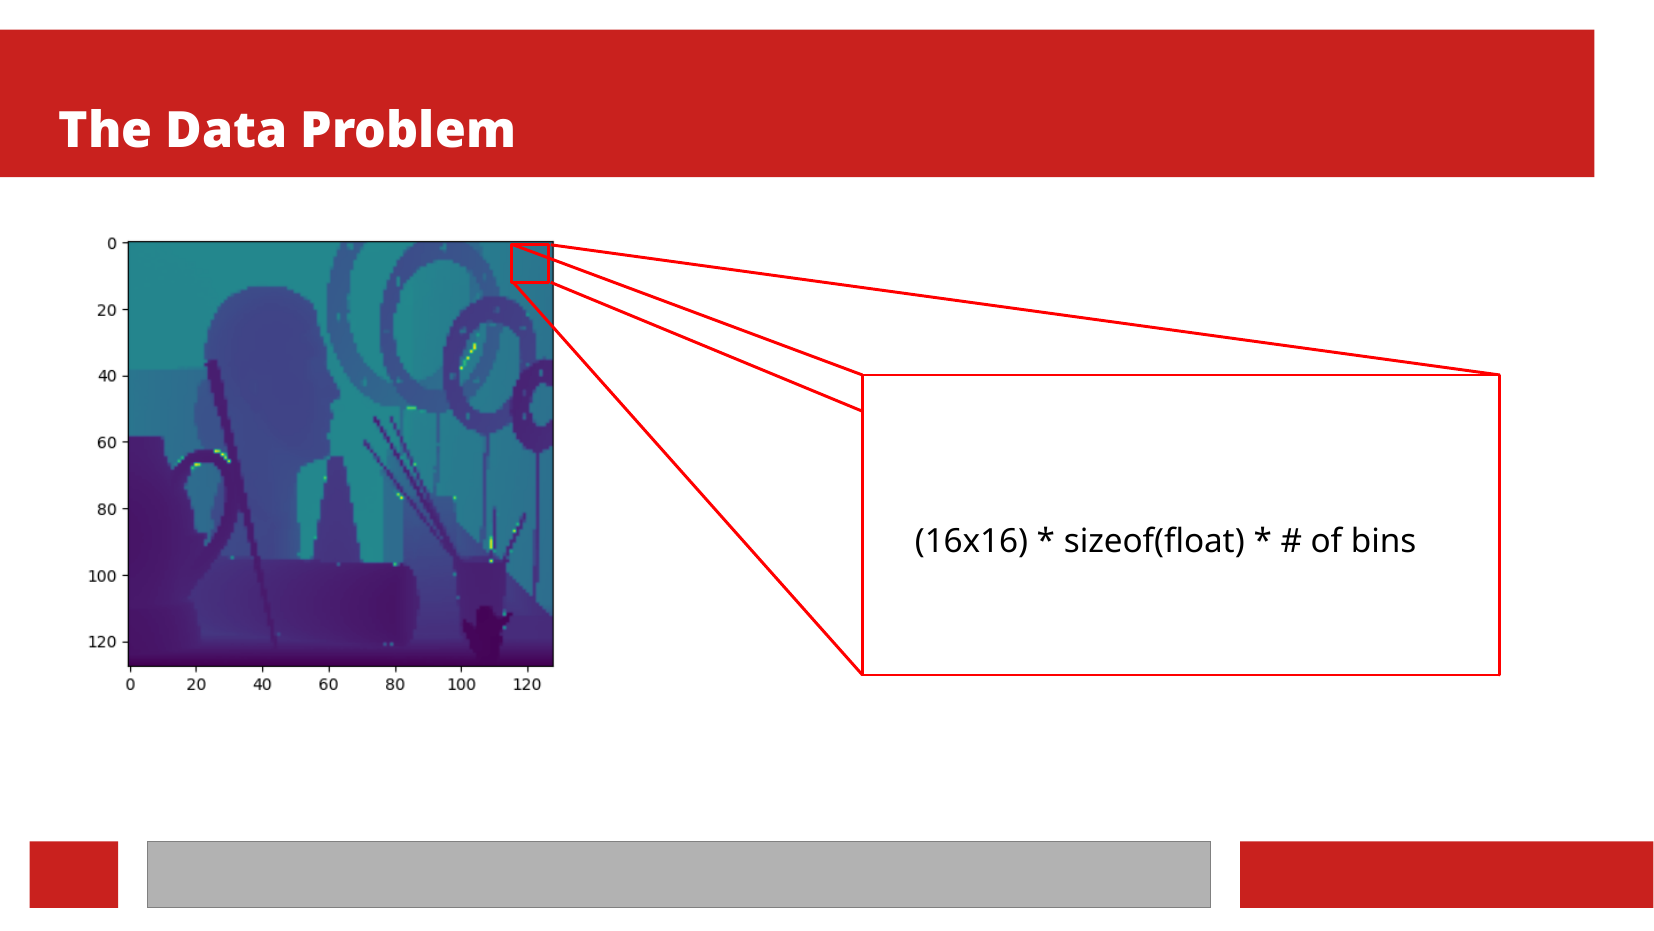

# The Data Problem
(16x16) * sizeof(float) * # of bins